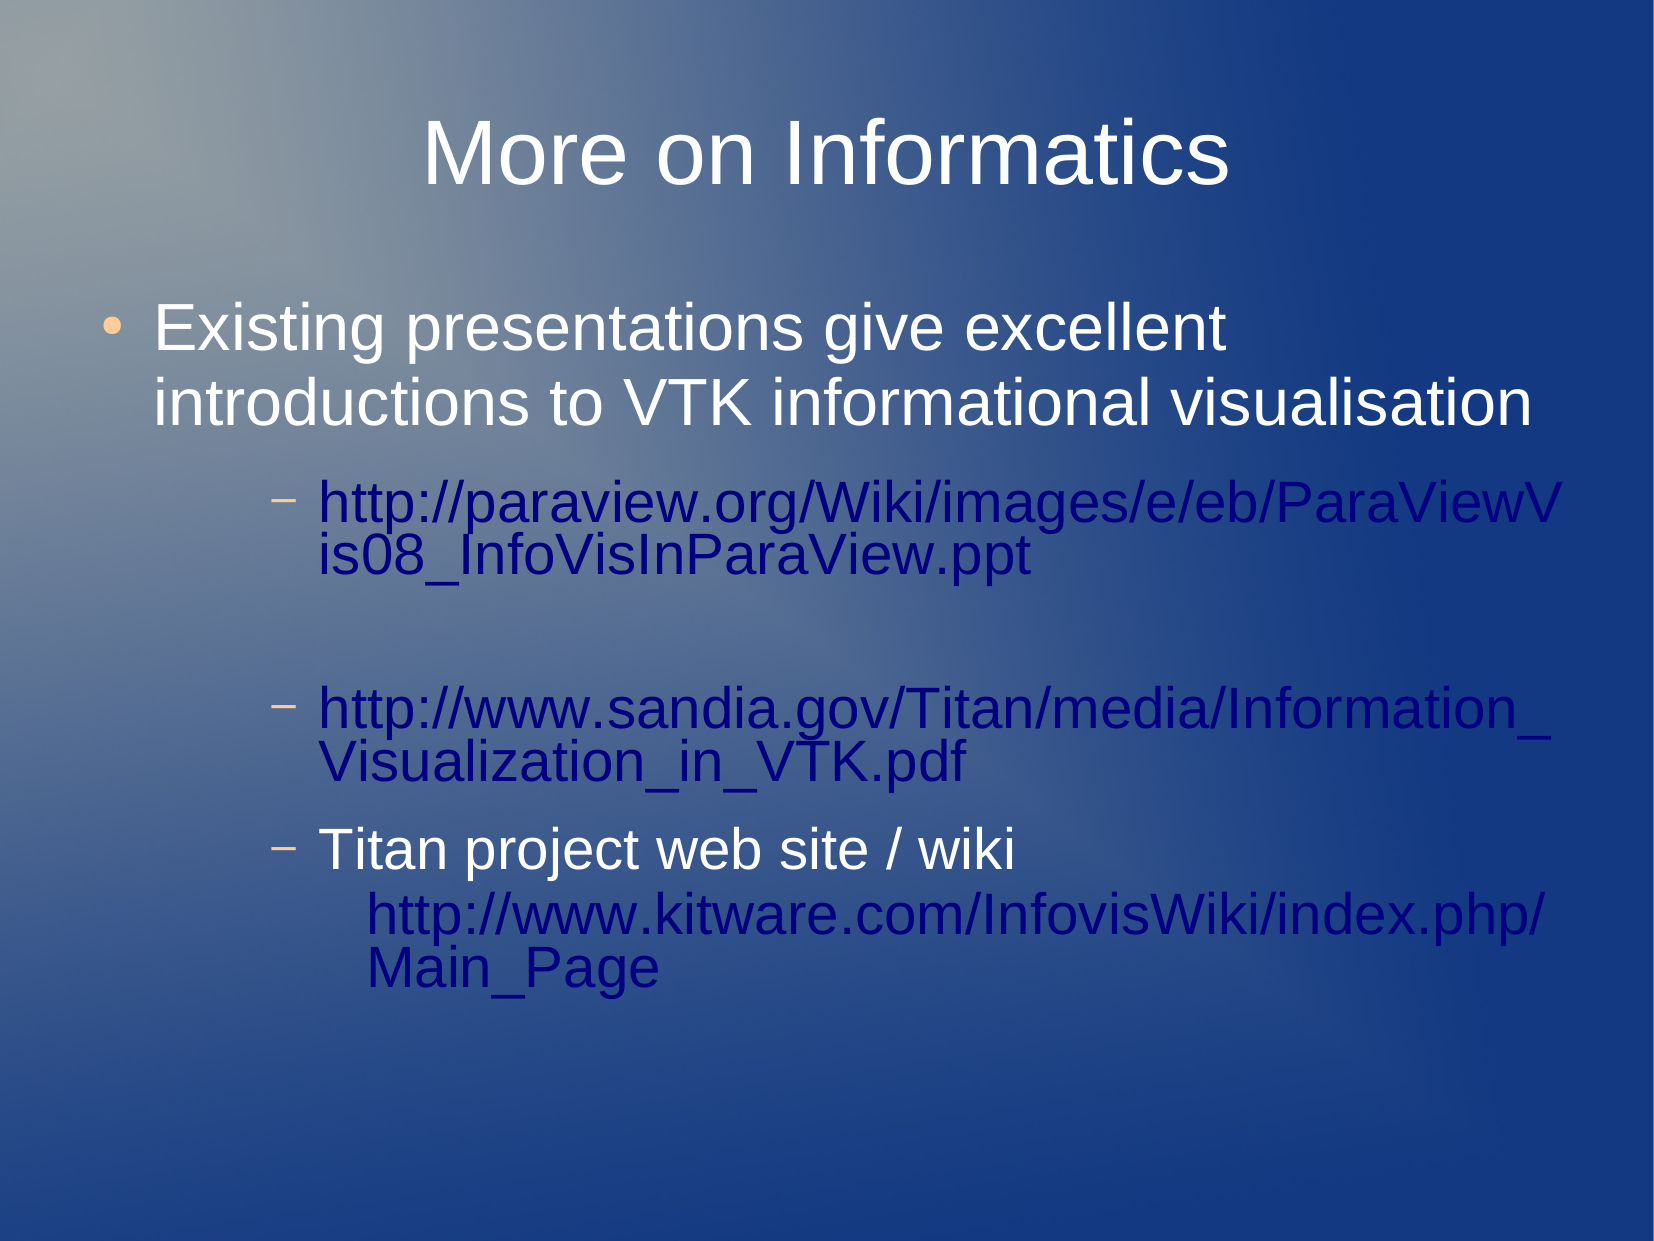

# More on Informatics
Existing presentations give excellent introductions to VTK informational visualisation
http://paraview.org/Wiki/images/e/eb/ParaViewVis08_InfoVisInParaView.ppt
http://www.sandia.gov/Titan/media/Information_Visualization_in_VTK.pdf
Titan project web site / wiki
http://www.kitware.com/InfovisWiki/index.php/Main_Page